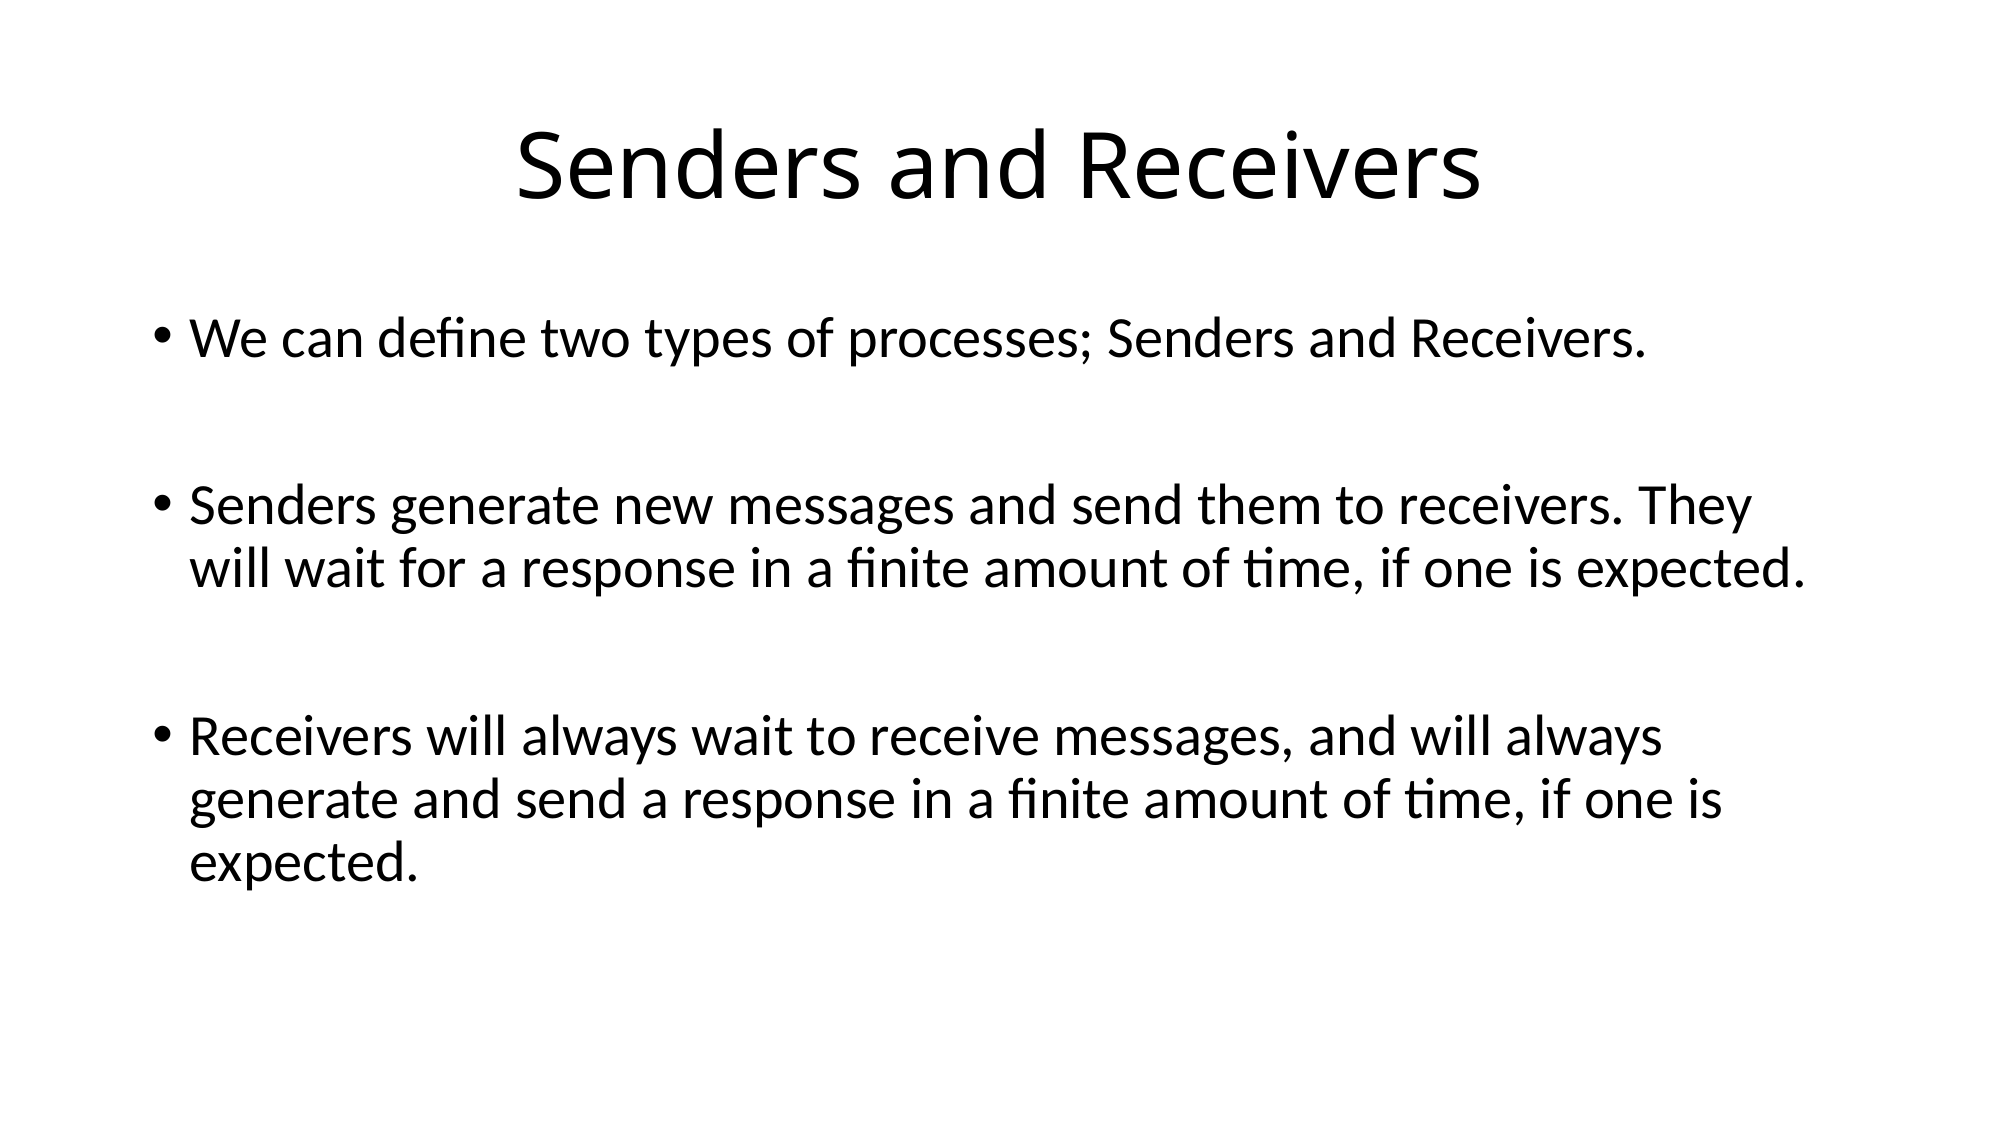

# Senders and Receivers
We can define two types of processes; Senders and Receivers.
Senders generate new messages and send them to receivers. They will wait for a response in a finite amount of time, if one is expected.
Receivers will always wait to receive messages, and will always generate and send a response in a finite amount of time, if one is expected.